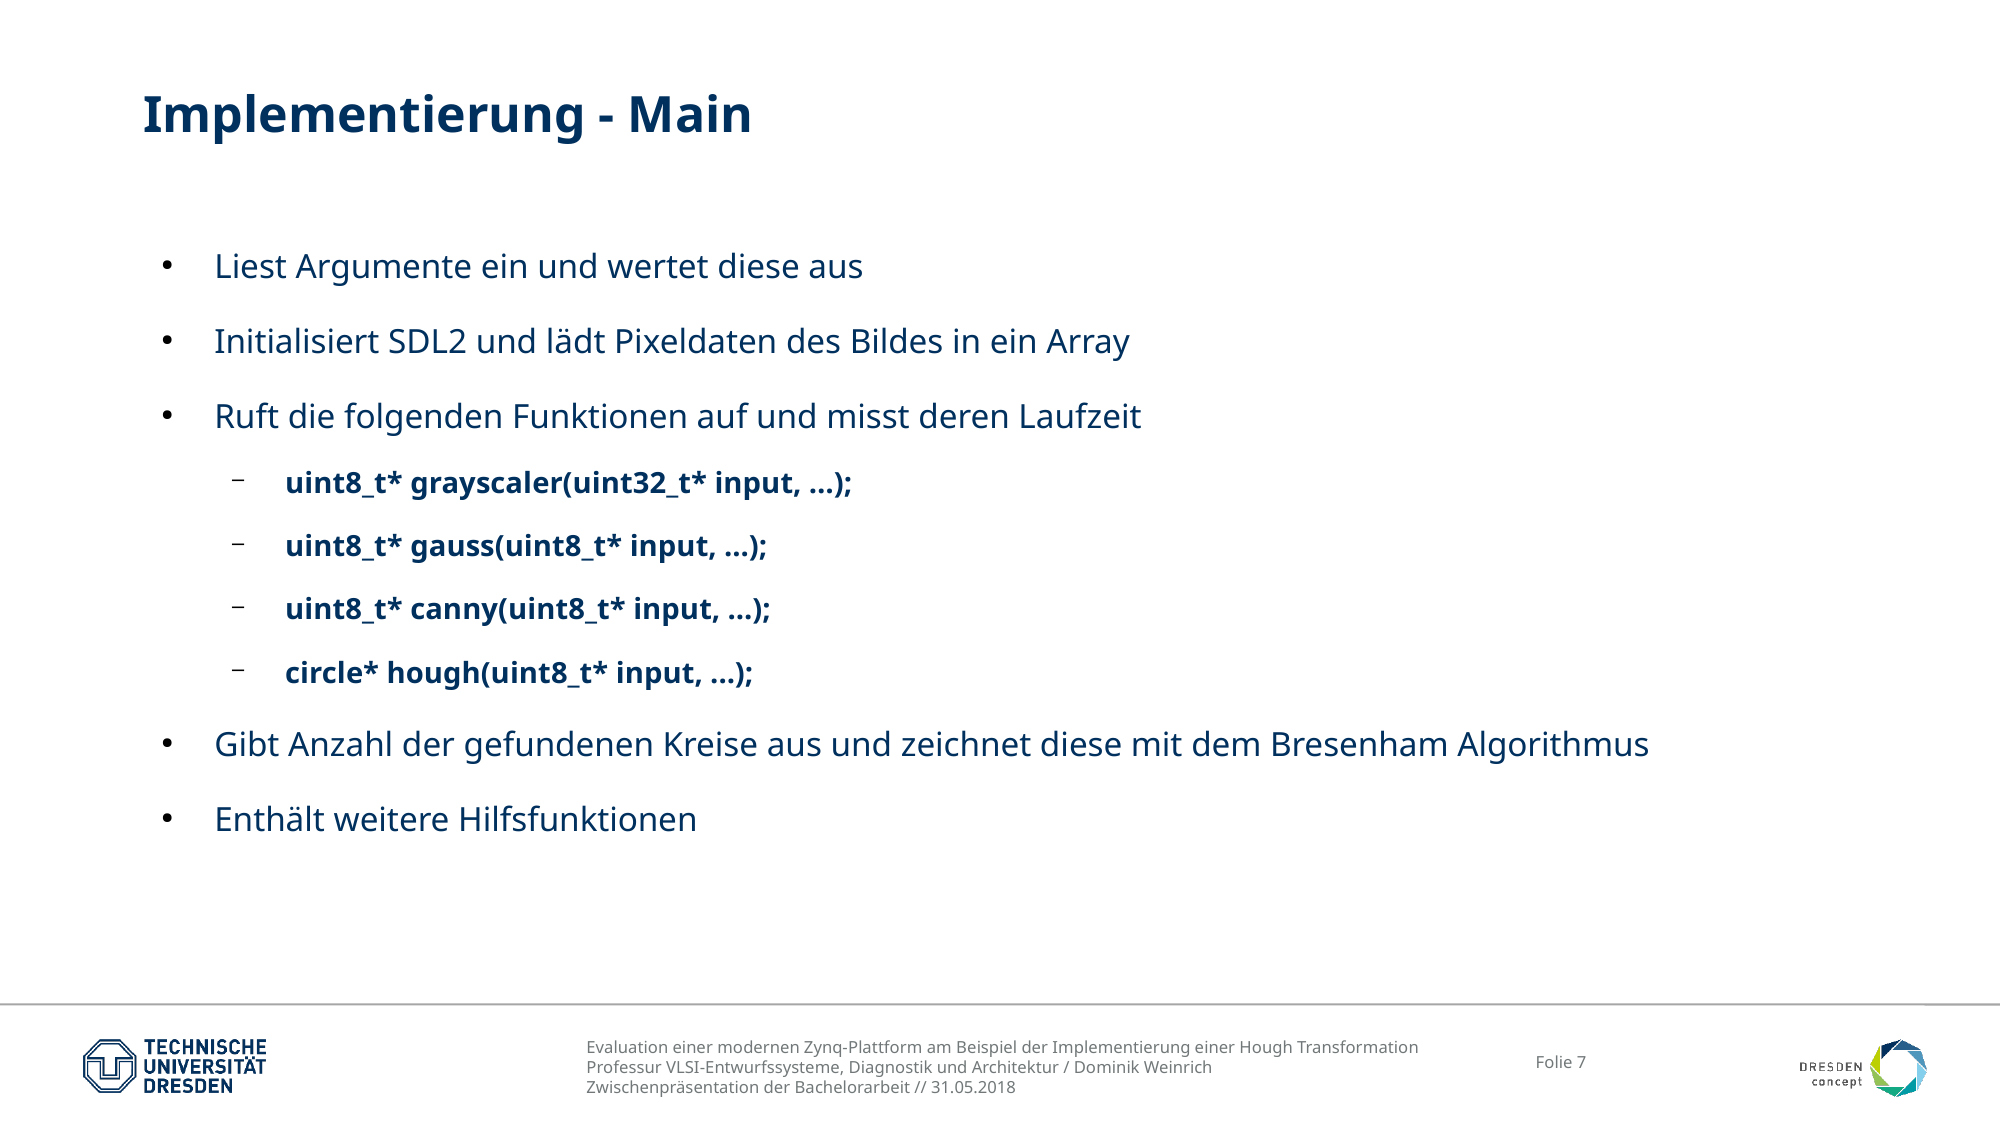

# Implementierung - Main
Liest Argumente ein und wertet diese aus
Initialisiert SDL2 und lädt Pixeldaten des Bildes in ein Array
Ruft die folgenden Funktionen auf und misst deren Laufzeit
uint8_t* grayscaler(uint32_t* input, …);
uint8_t* gauss(uint8_t* input, ...);
uint8_t* canny(uint8_t* input, ...);
circle* hough(uint8_t* input, ...);
Gibt Anzahl der gefundenen Kreise aus und zeichnet diese mit dem Bresenham Algorithmus
Enthält weitere Hilfsfunktionen